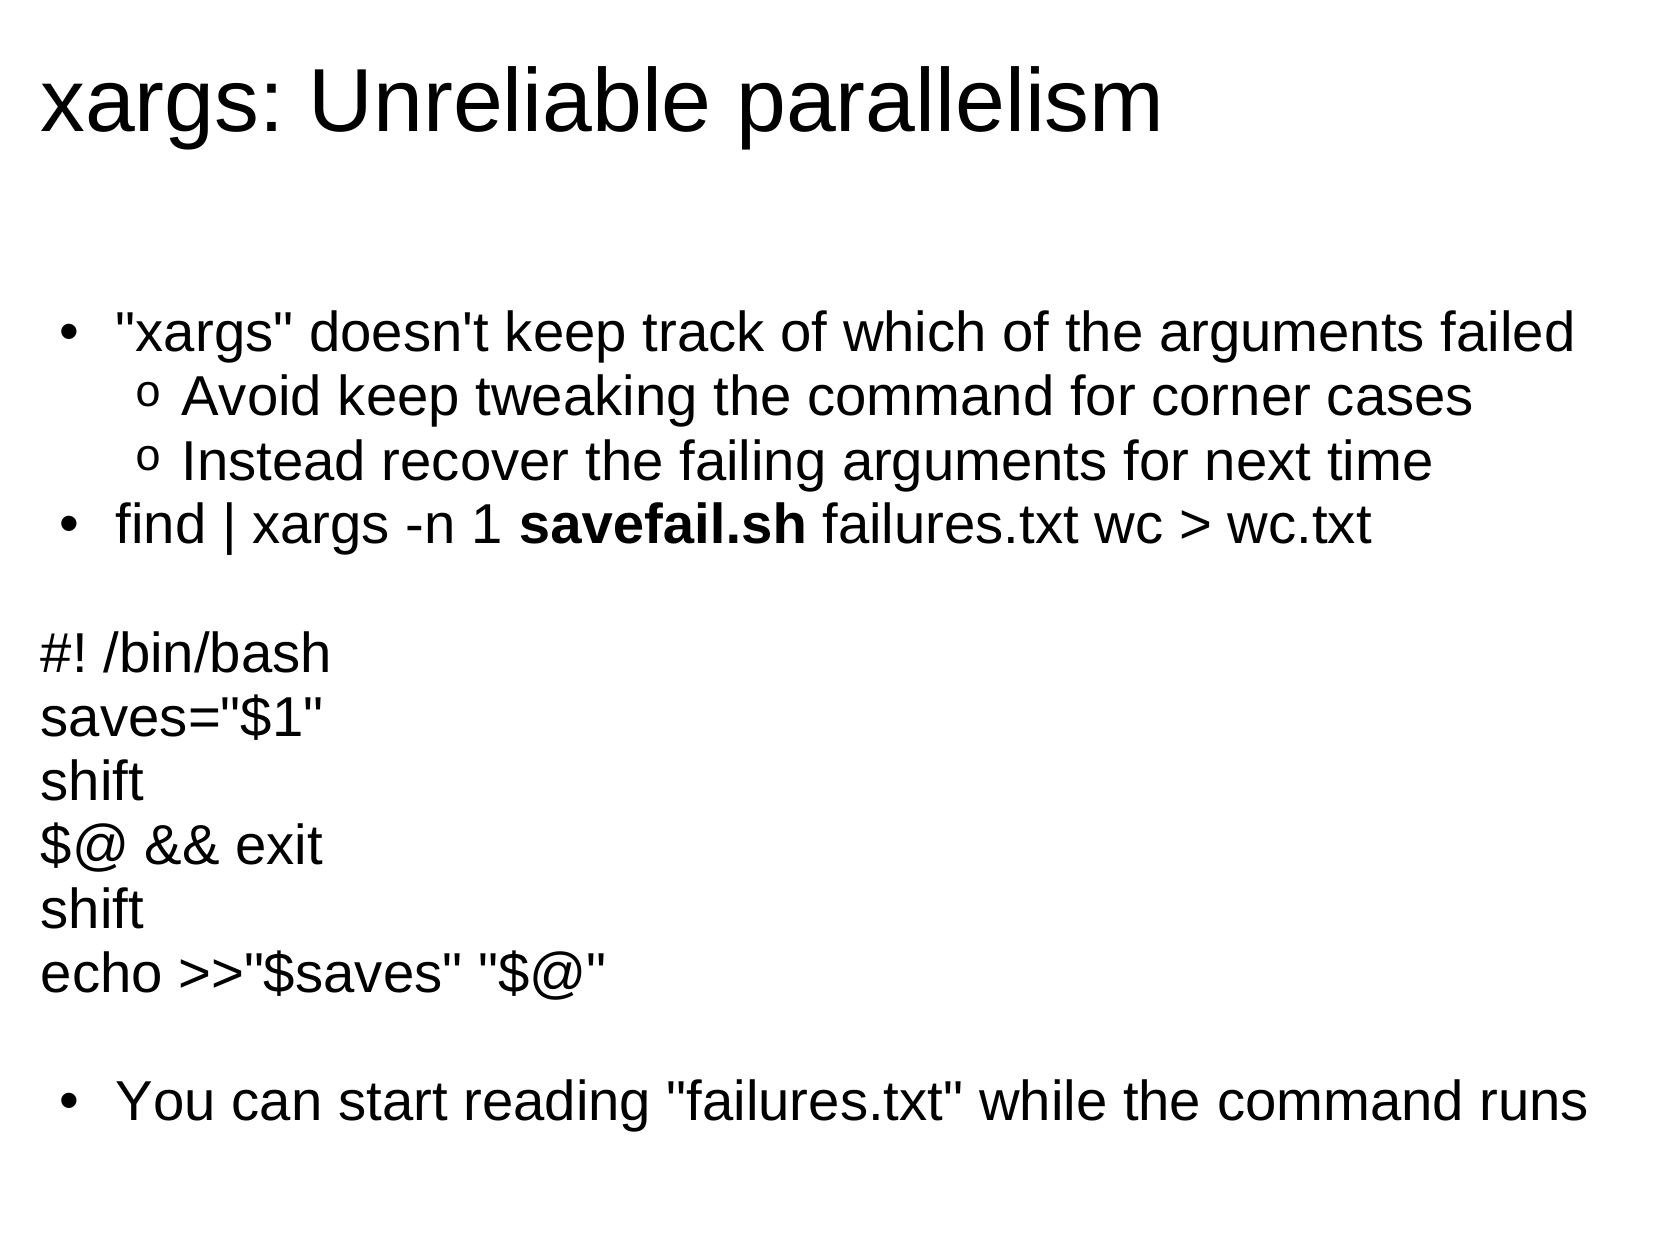

# xargs: Unreliable parallelism
"xargs" doesn't keep track of which of the arguments failed
Avoid keep tweaking the command for corner cases
Instead recover the failing arguments for next time
find | xargs -n 1 savefail.sh failures.txt wc > wc.txt
#! /bin/bash
saves="$1"
shift
$@ && exit
shift
echo >>"$saves" "$@"
You can start reading "failures.txt" while the command runs